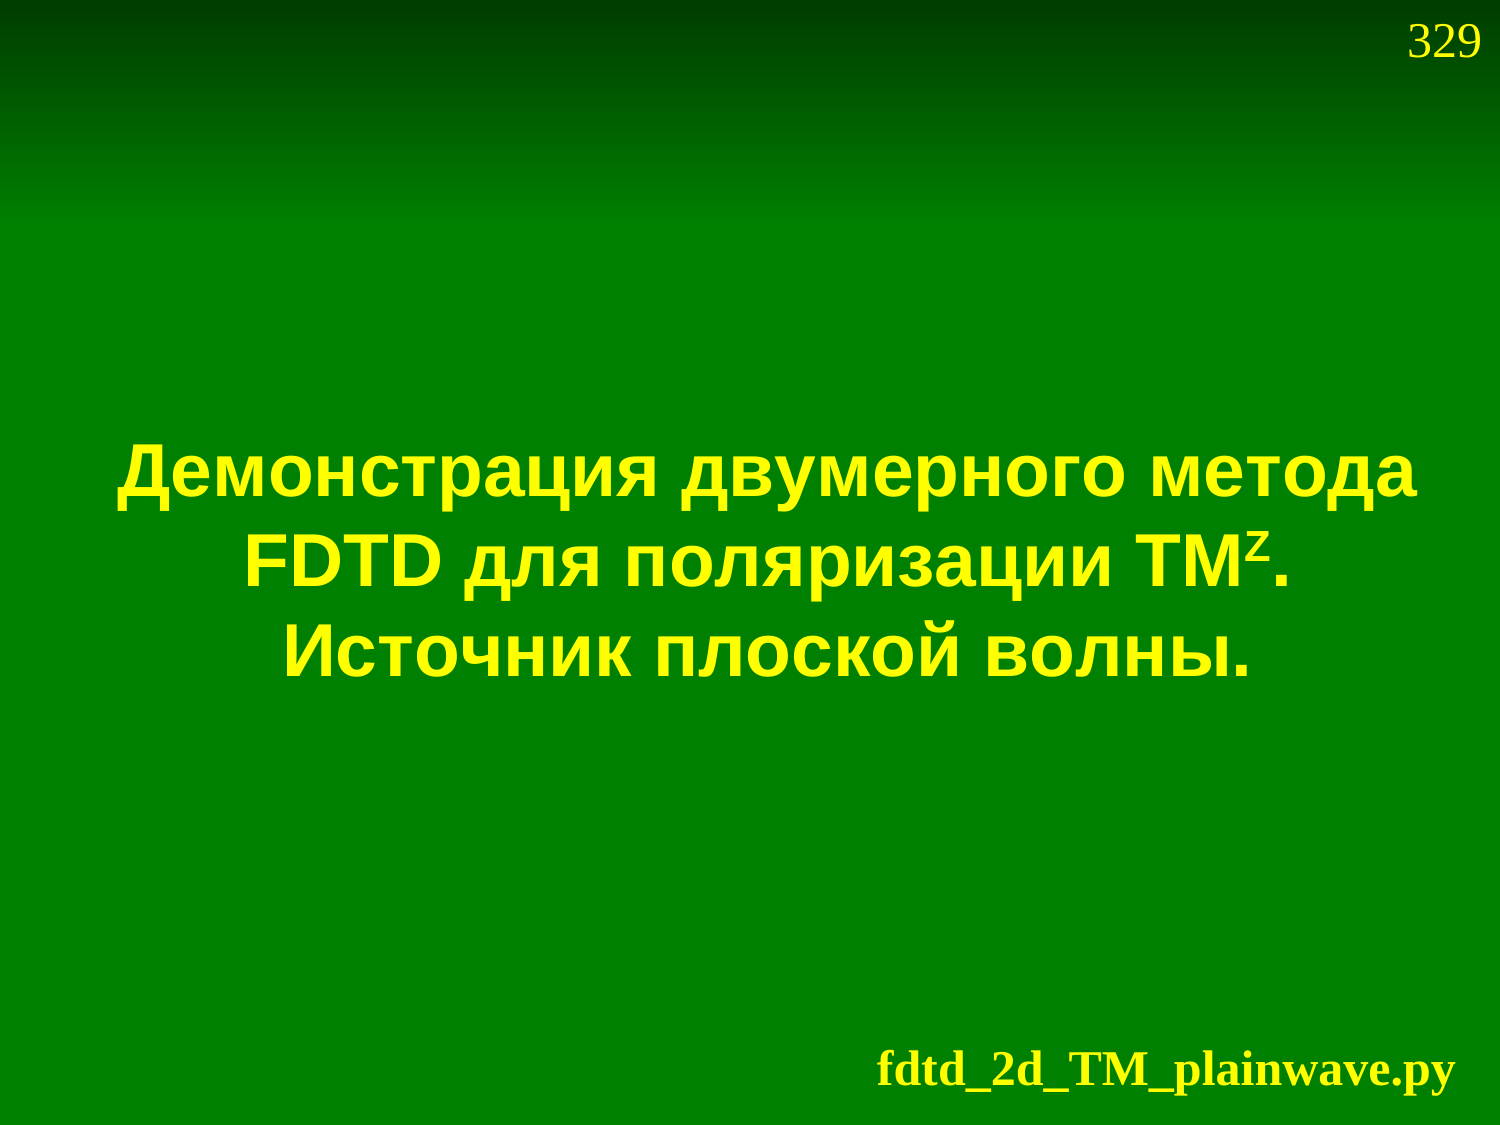

# Демонстрация двумерного метода FDTD для поляризации TMZ. Источник плоской волны.
fdtd_2d_TM_plainwave.py